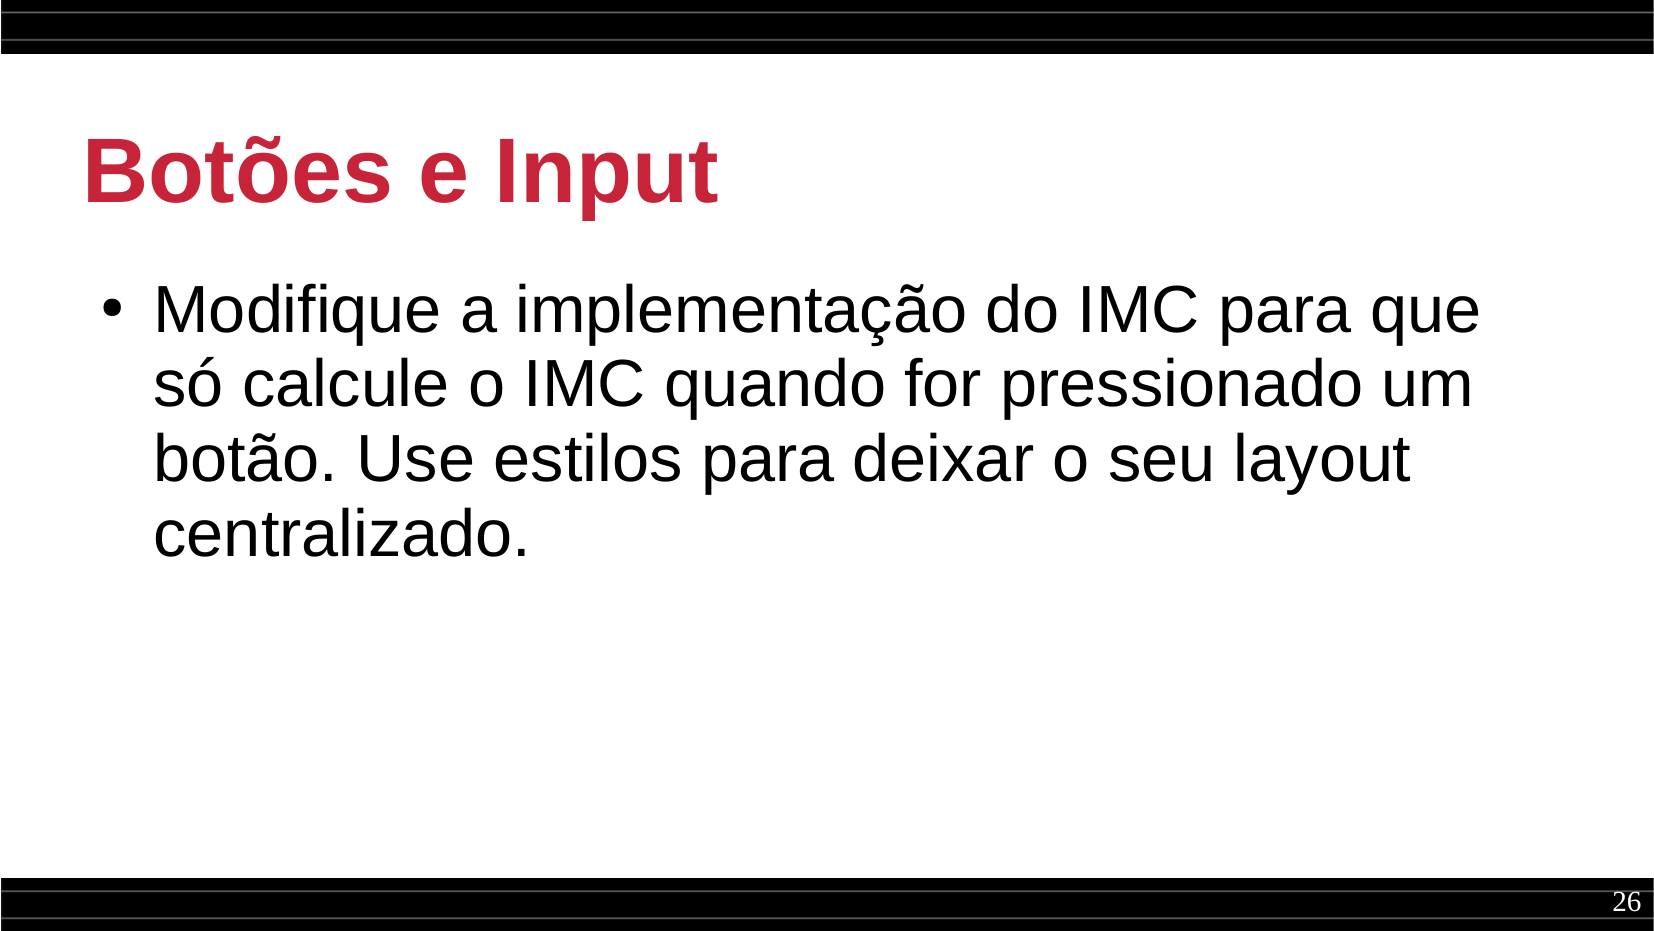

# Botões e Input
Modifique a implementação do IMC para que só calcule o IMC quando for pressionado um botão. Use estilos para deixar o seu layout centralizado.